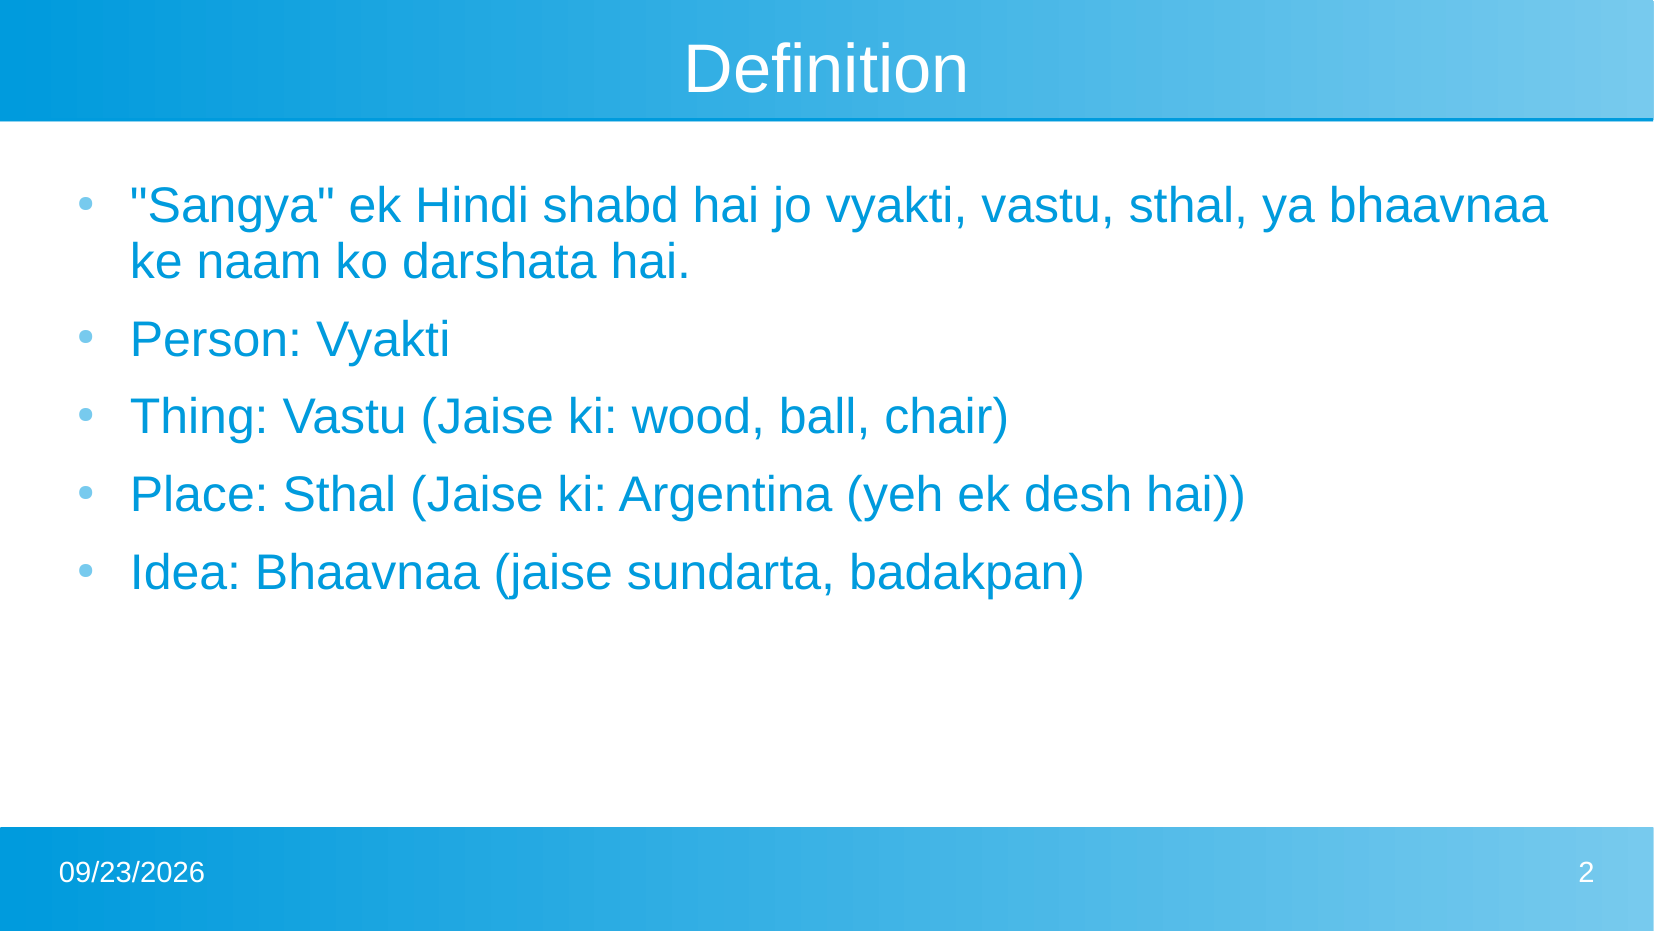

# Definition
"Sangya" ek Hindi shabd hai jo vyakti, vastu, sthal, ya bhaavnaa ke naam ko darshata hai.
Person: Vyakti
Thing: Vastu (Jaise ki: wood, ball, chair)
Place: Sthal (Jaise ki: Argentina (yeh ek desh hai))
Idea: Bhaavnaa (jaise sundarta, badakpan)
2